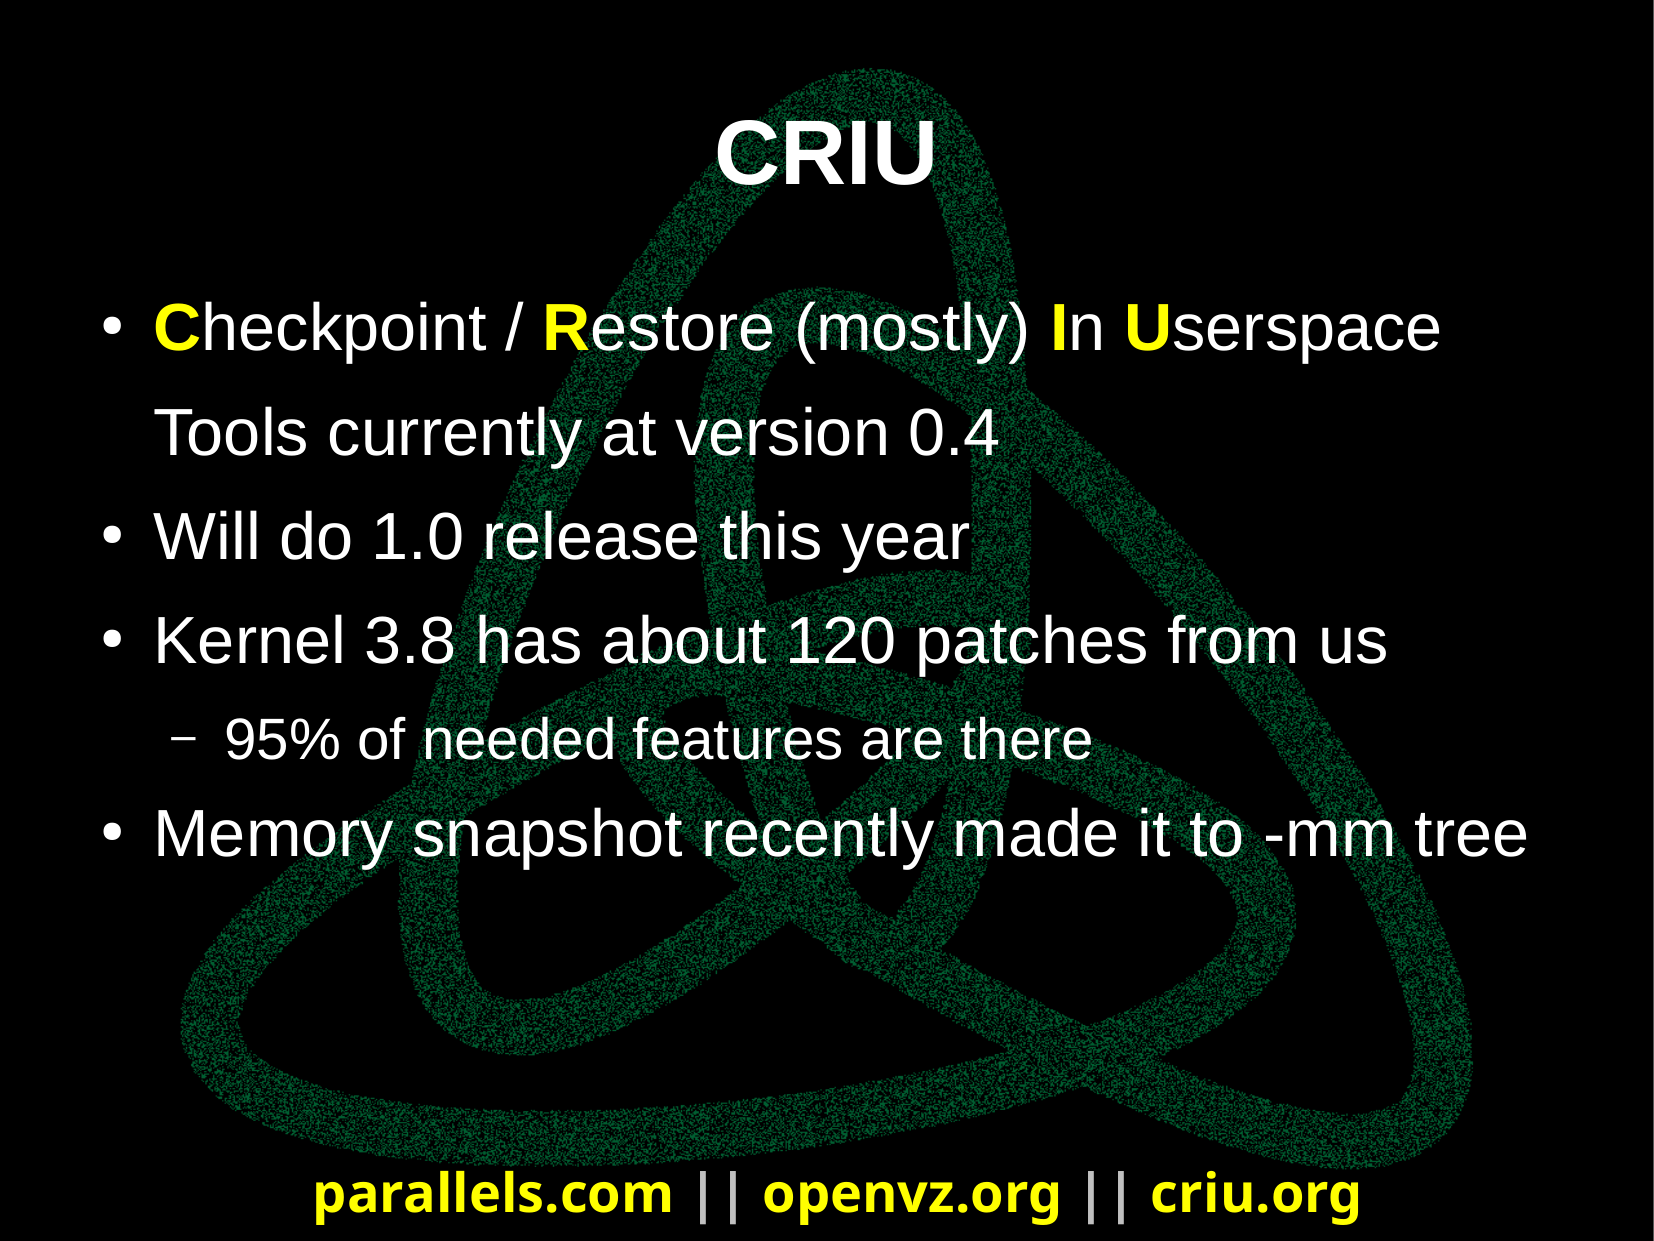

# CRIU
Checkpoint / Restore (mostly) In Userspace
Tools currently at version 0.4
Will do 1.0 release this year
Kernel 3.8 has about 120 patches from us
95% of needed features are there
Memory snapshot recently made it to -mm tree